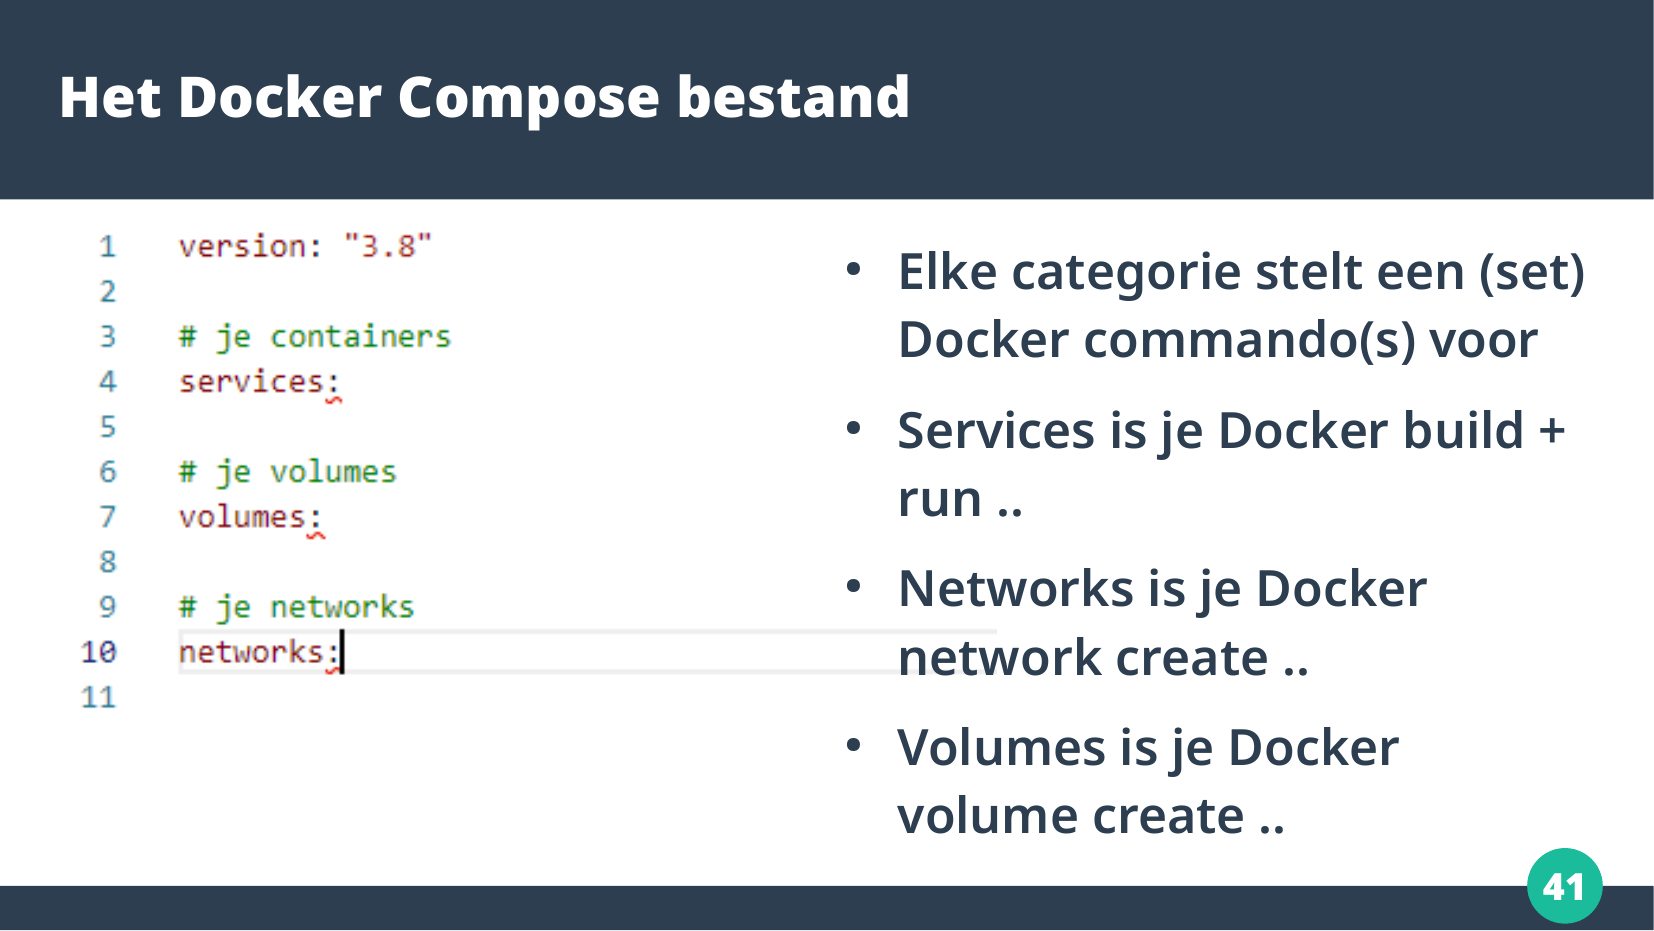

# Het Docker Compose bestand
Elke categorie stelt een (set) Docker commando(s) voor
Services is je Docker build + run ..
Networks is je Docker network create ..
Volumes is je Docker volume create ..